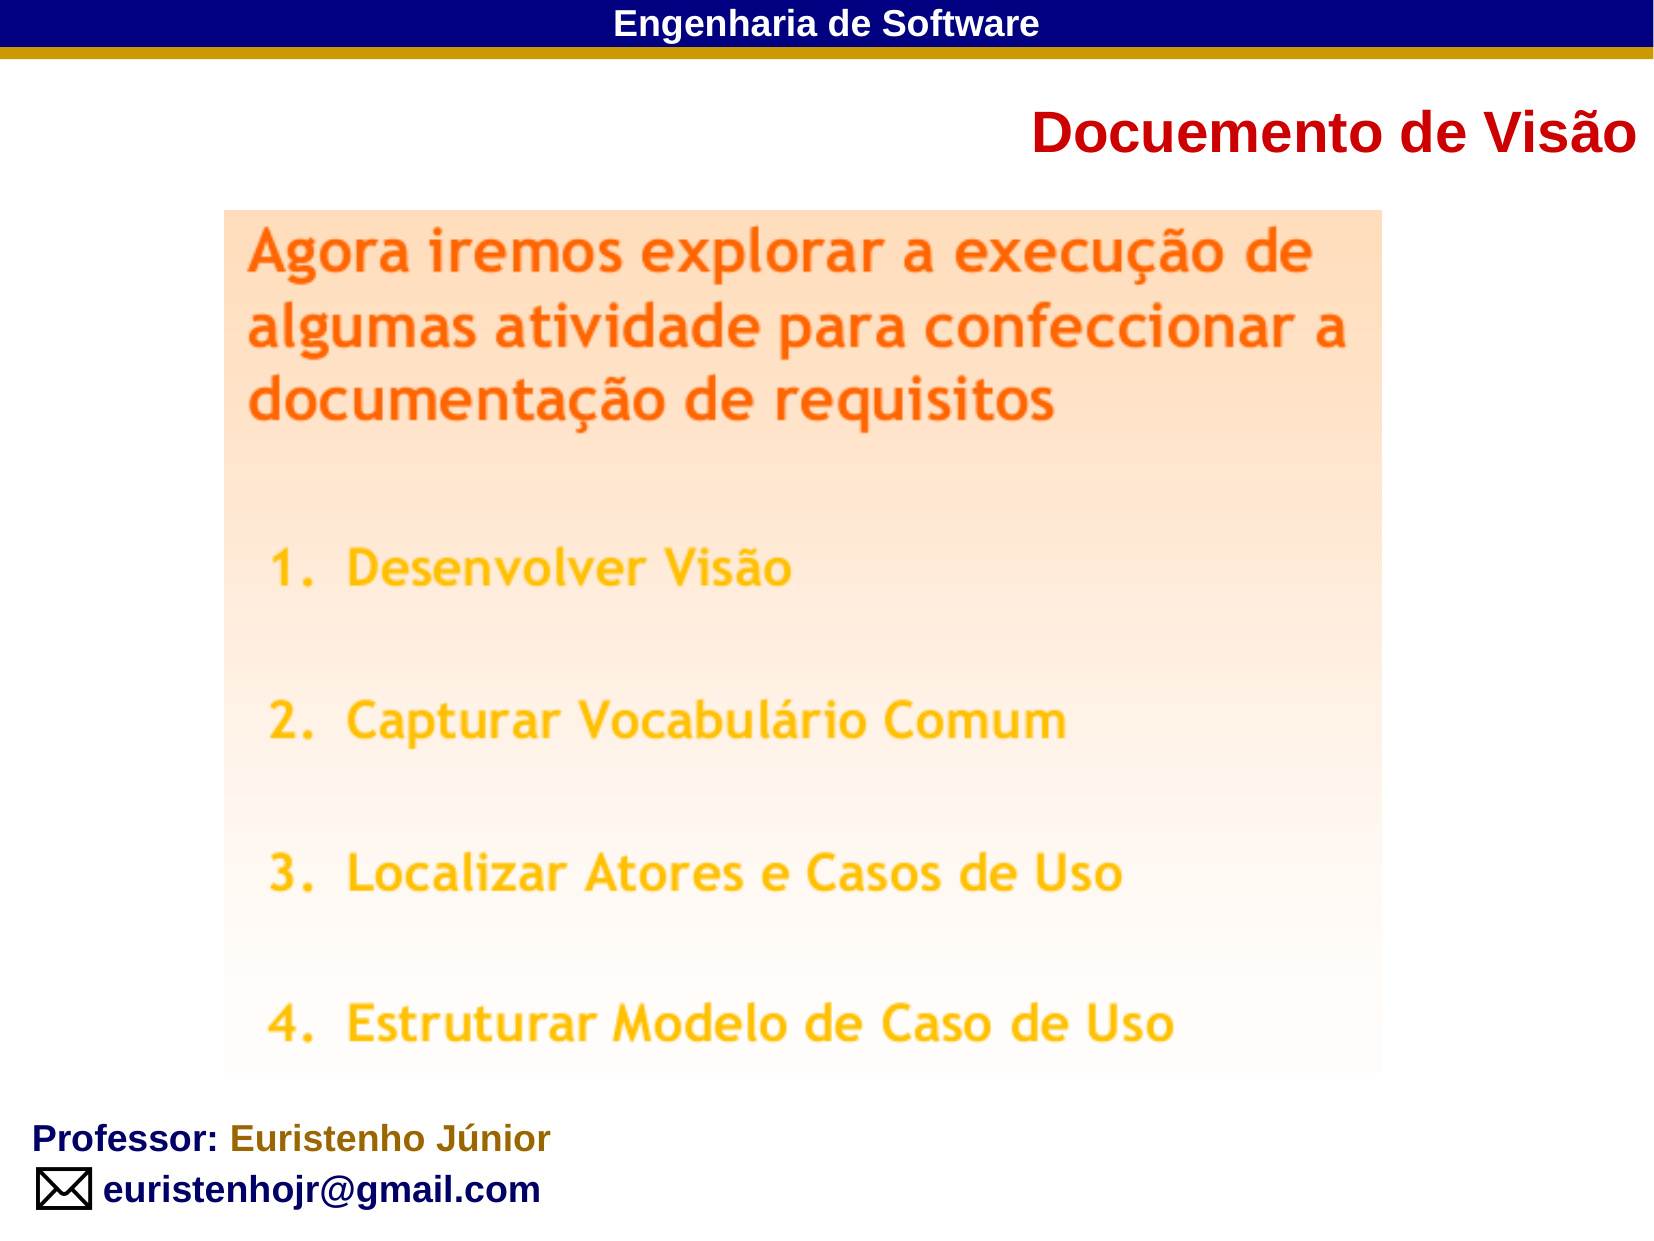

Engenharia de Software
Docuemento de Visão
Professor: Euristenho Júnior
euristenhojr@gmail.com